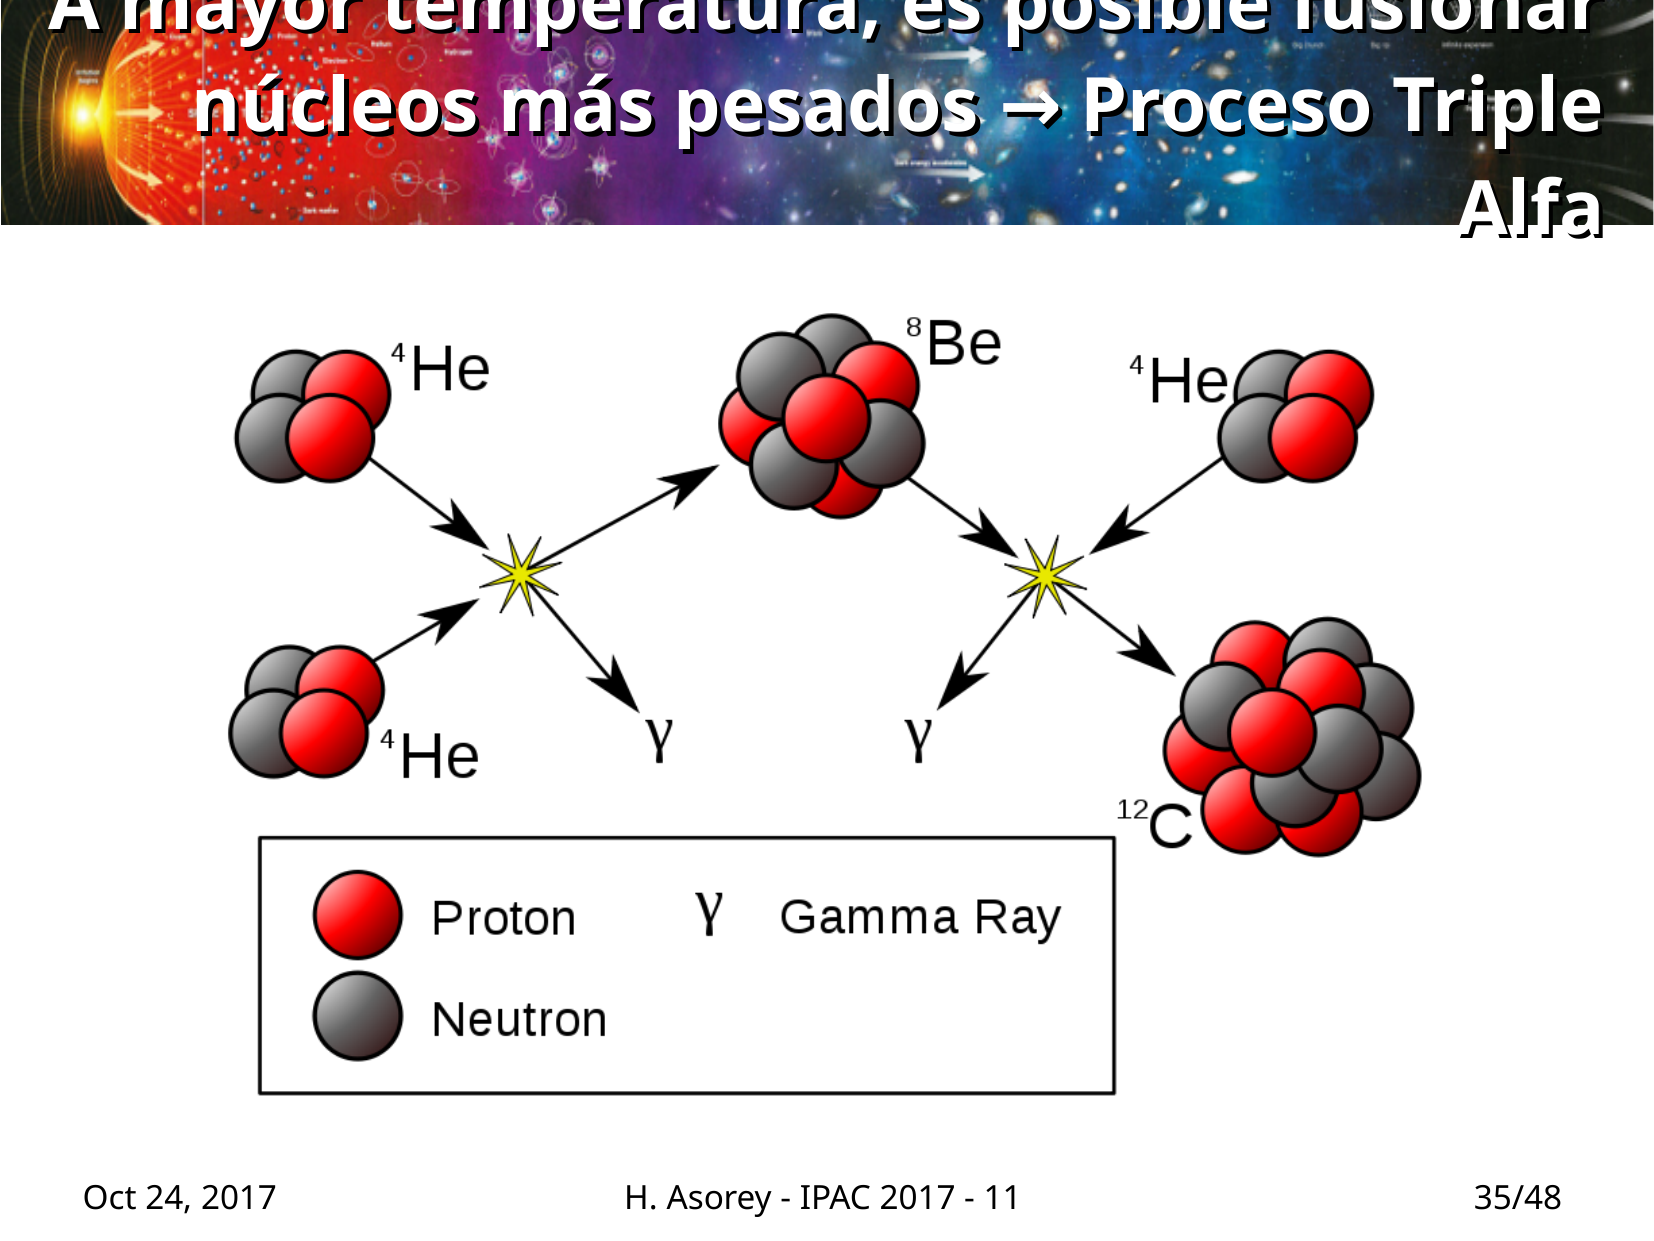

# A mayor temperatura, es posible fusionar núcleos más pesados → Proceso Triple Alfa
Oct 24, 2017
H. Asorey - IPAC 2017 - 11
35